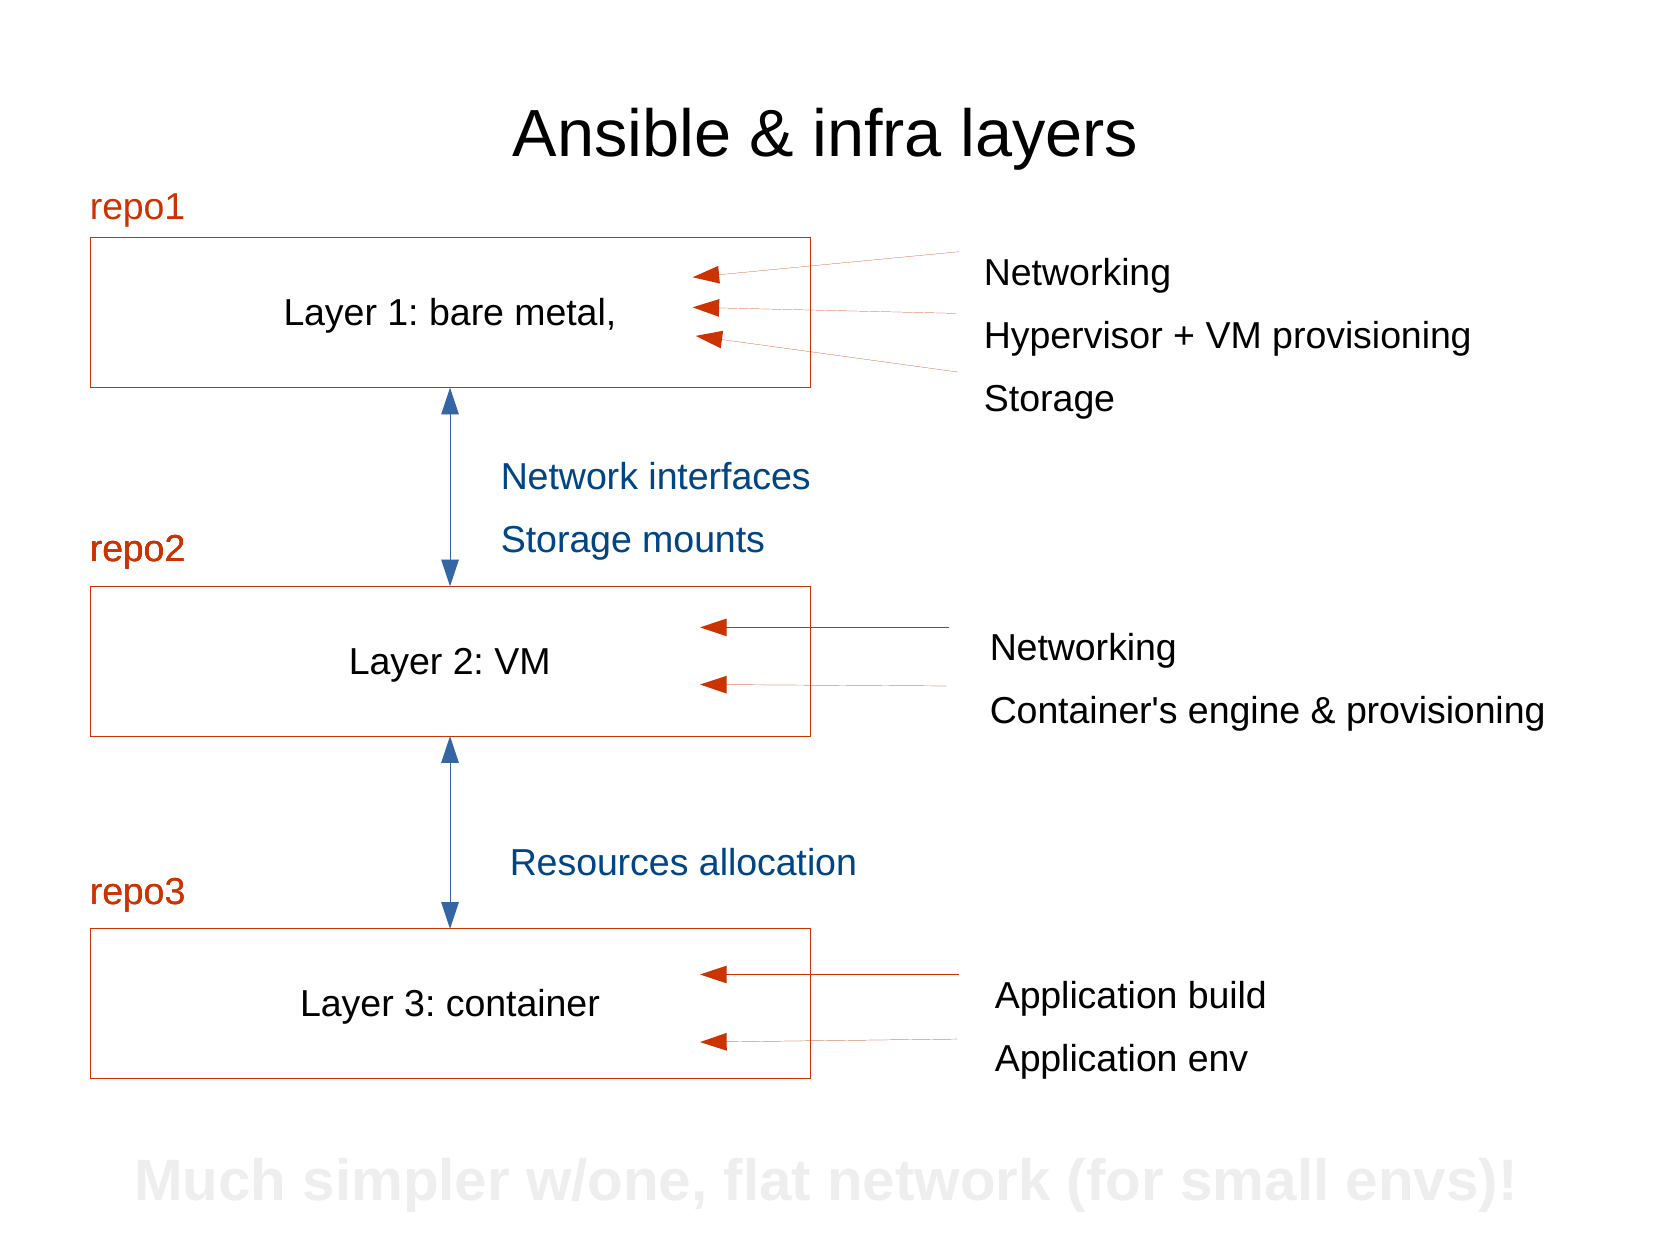

Ansible & infra layers
repo1
Networking
Hypervisor + VM provisioning
Storage
Layer 1: bare metal,
Network interfaces
Storage mounts
Network interfaces
Storage mounts
repo2
repo2
repo2
repo2
Layer 2: VM
Layer 2: VM
Networking
Container's engine & provisioning
Networking
Container's engine & provisioning
Resources allocation
Resources allocation
repo3
repo3
repo3
Layer 3: container
Layer 3: container
Application build
Application env
Application build
Application env
Much simpler w/one, flat network (for small envs)!